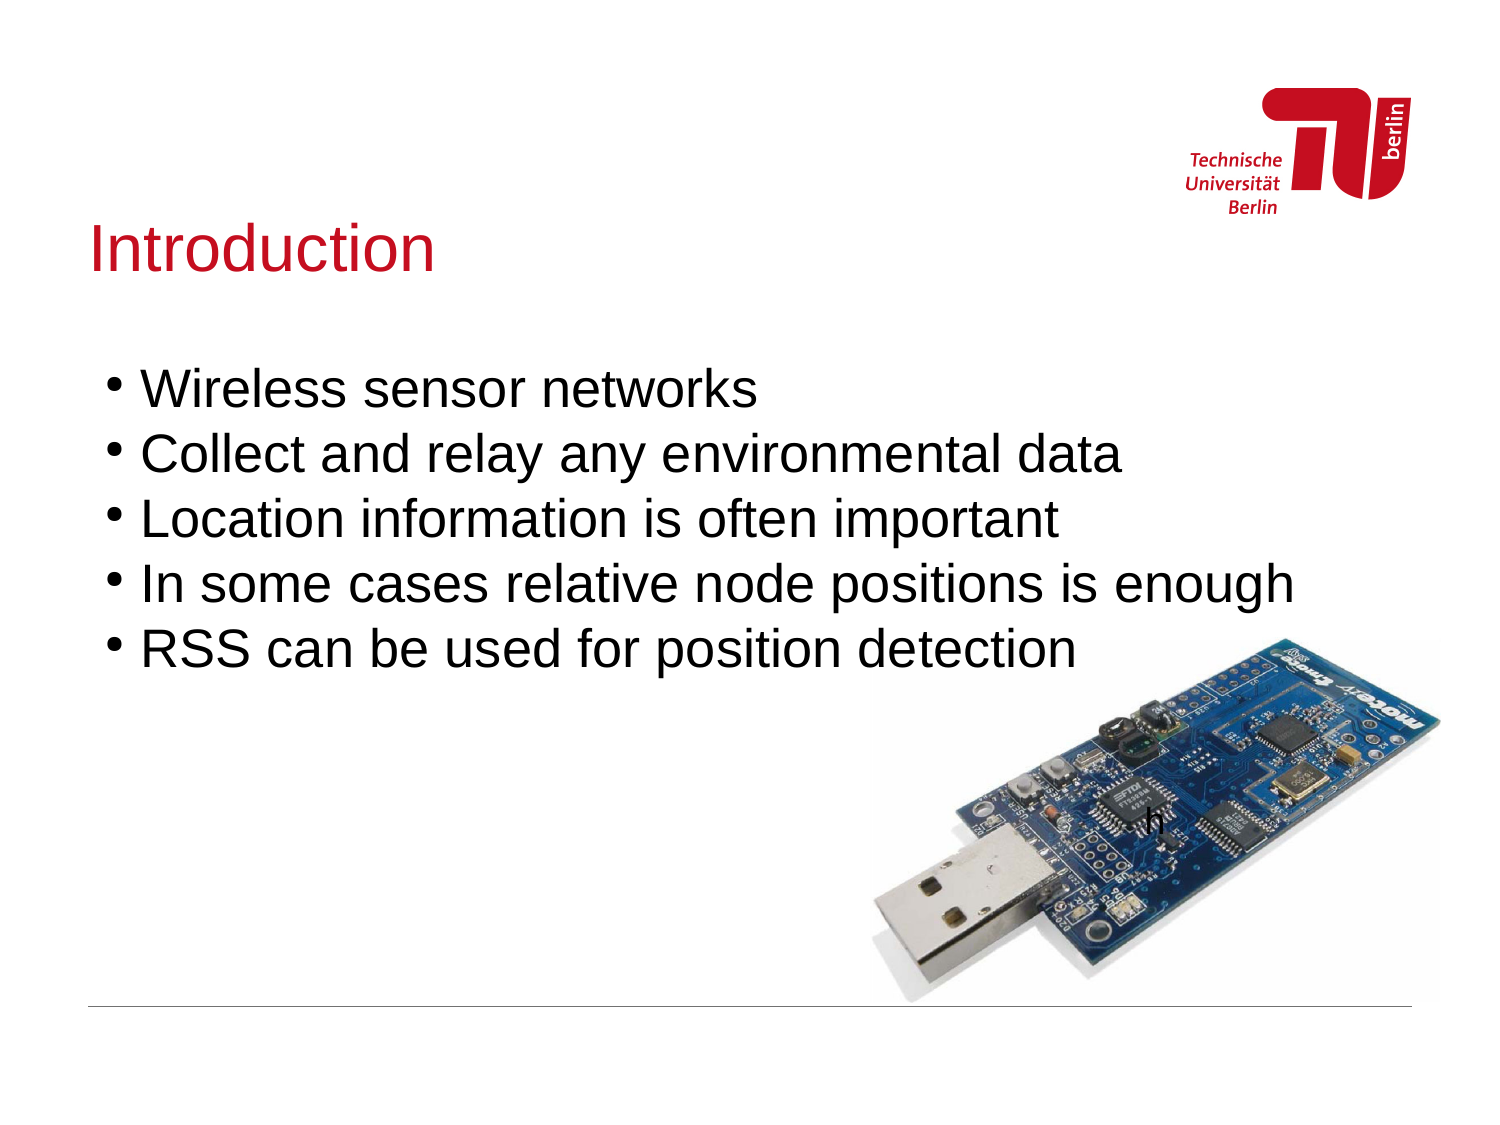

# Introduction
Wireless sensor networks
Collect and relay any environmental data
Location information is often important
In some cases relative node positions is enough
RSS can be used for position detection
h